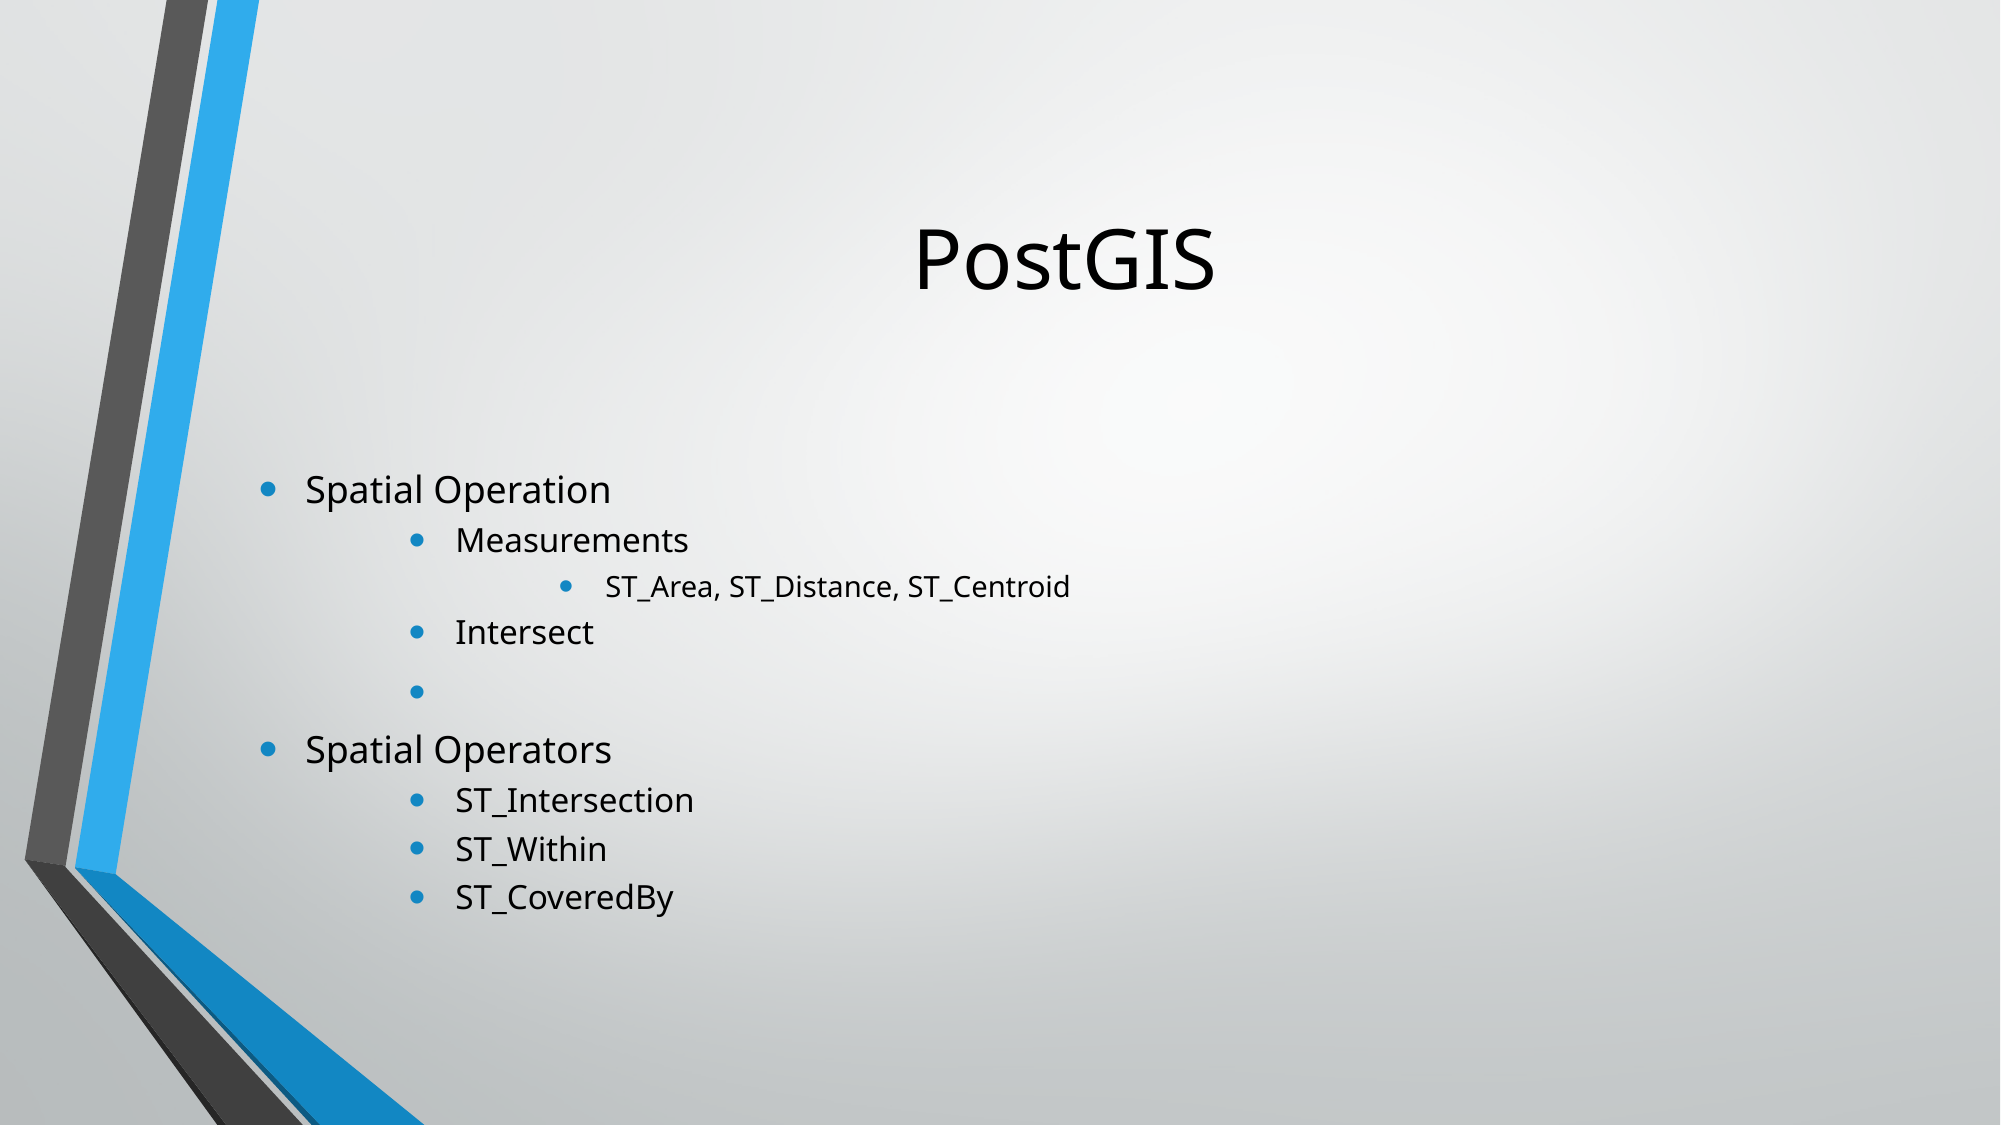

# PostGIS
Spatial Operation
Measurements
ST_Area, ST_Distance, ST_Centroid
Intersect
Spatial Operators
ST_Intersection
ST_Within
ST_CoveredBy